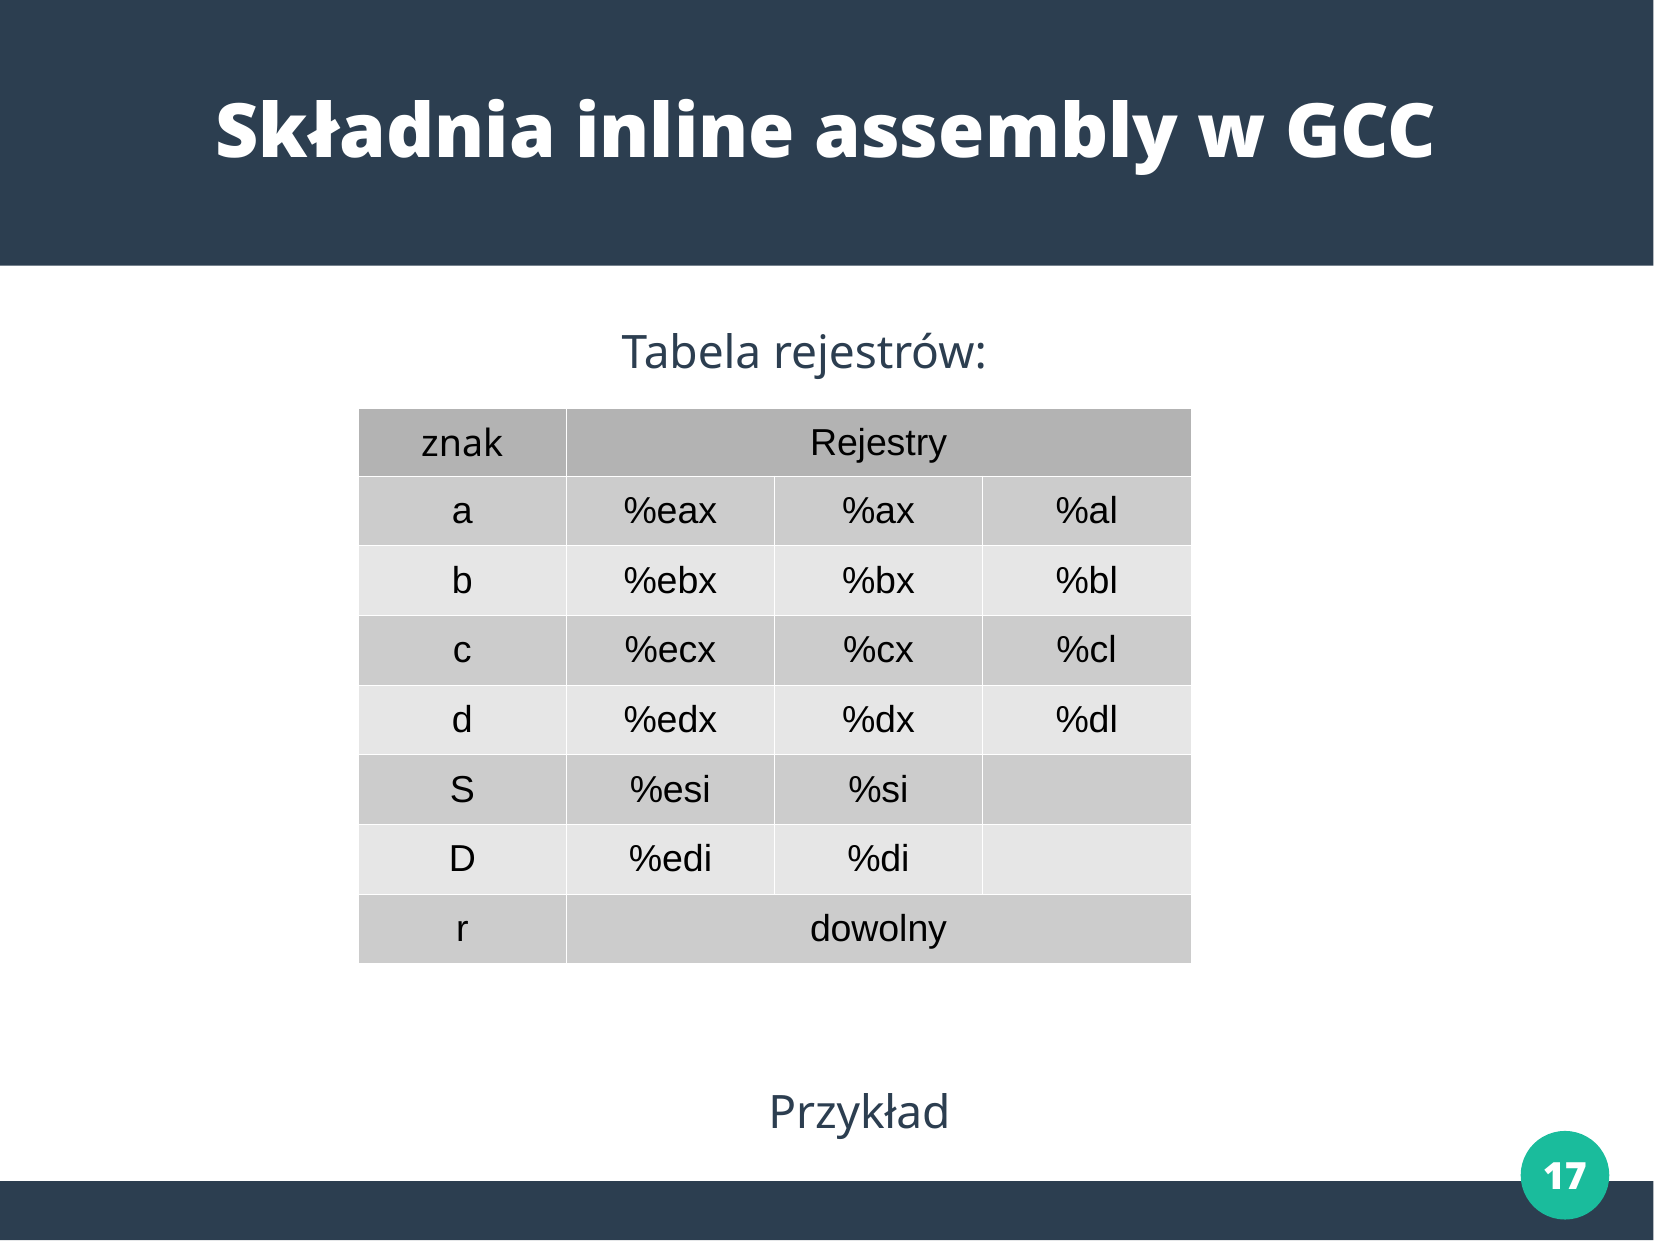

# Składnia inline assembly w GCC
Tabela rejestrów:
Przykład
| znak | Rejestry | | |
| --- | --- | --- | --- |
| a | %eax | %ax | %al |
| b | %ebx | %bx | %bl |
| c | %ecx | %cx | %cl |
| d | %edx | %dx | %dl |
| S | %esi | %si | |
| D | %edi | %di | |
| r | dowolny | | |
17